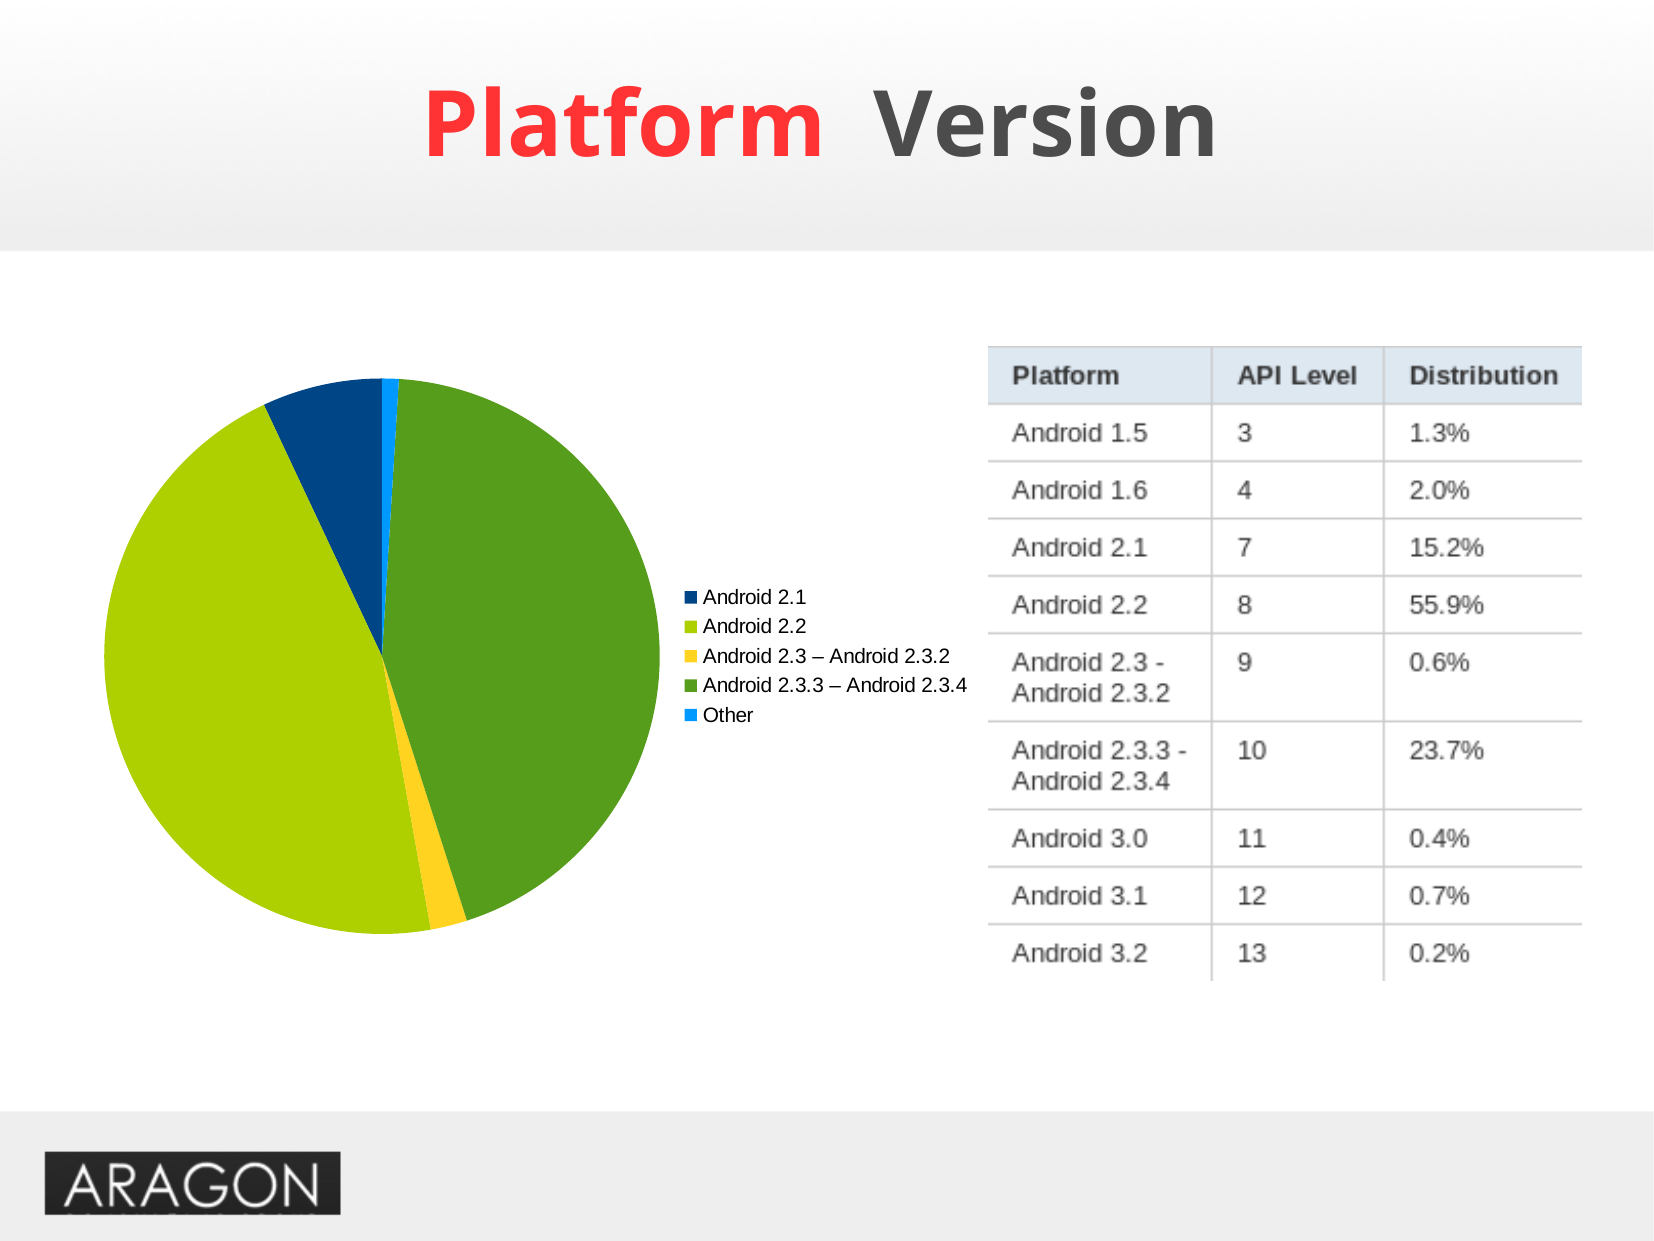

# Platform Version
### Chart
| Category | Row 5 |
|---|---|
| Android 2.1 | 36.0 |
| Android 2.2 | 236.0 |
| Android 2.3 – Android 2.3.2 | 11.0 |
| Android 2.3.3 – Android 2.3.4 | 227.0 |
| Other | 5.0 |